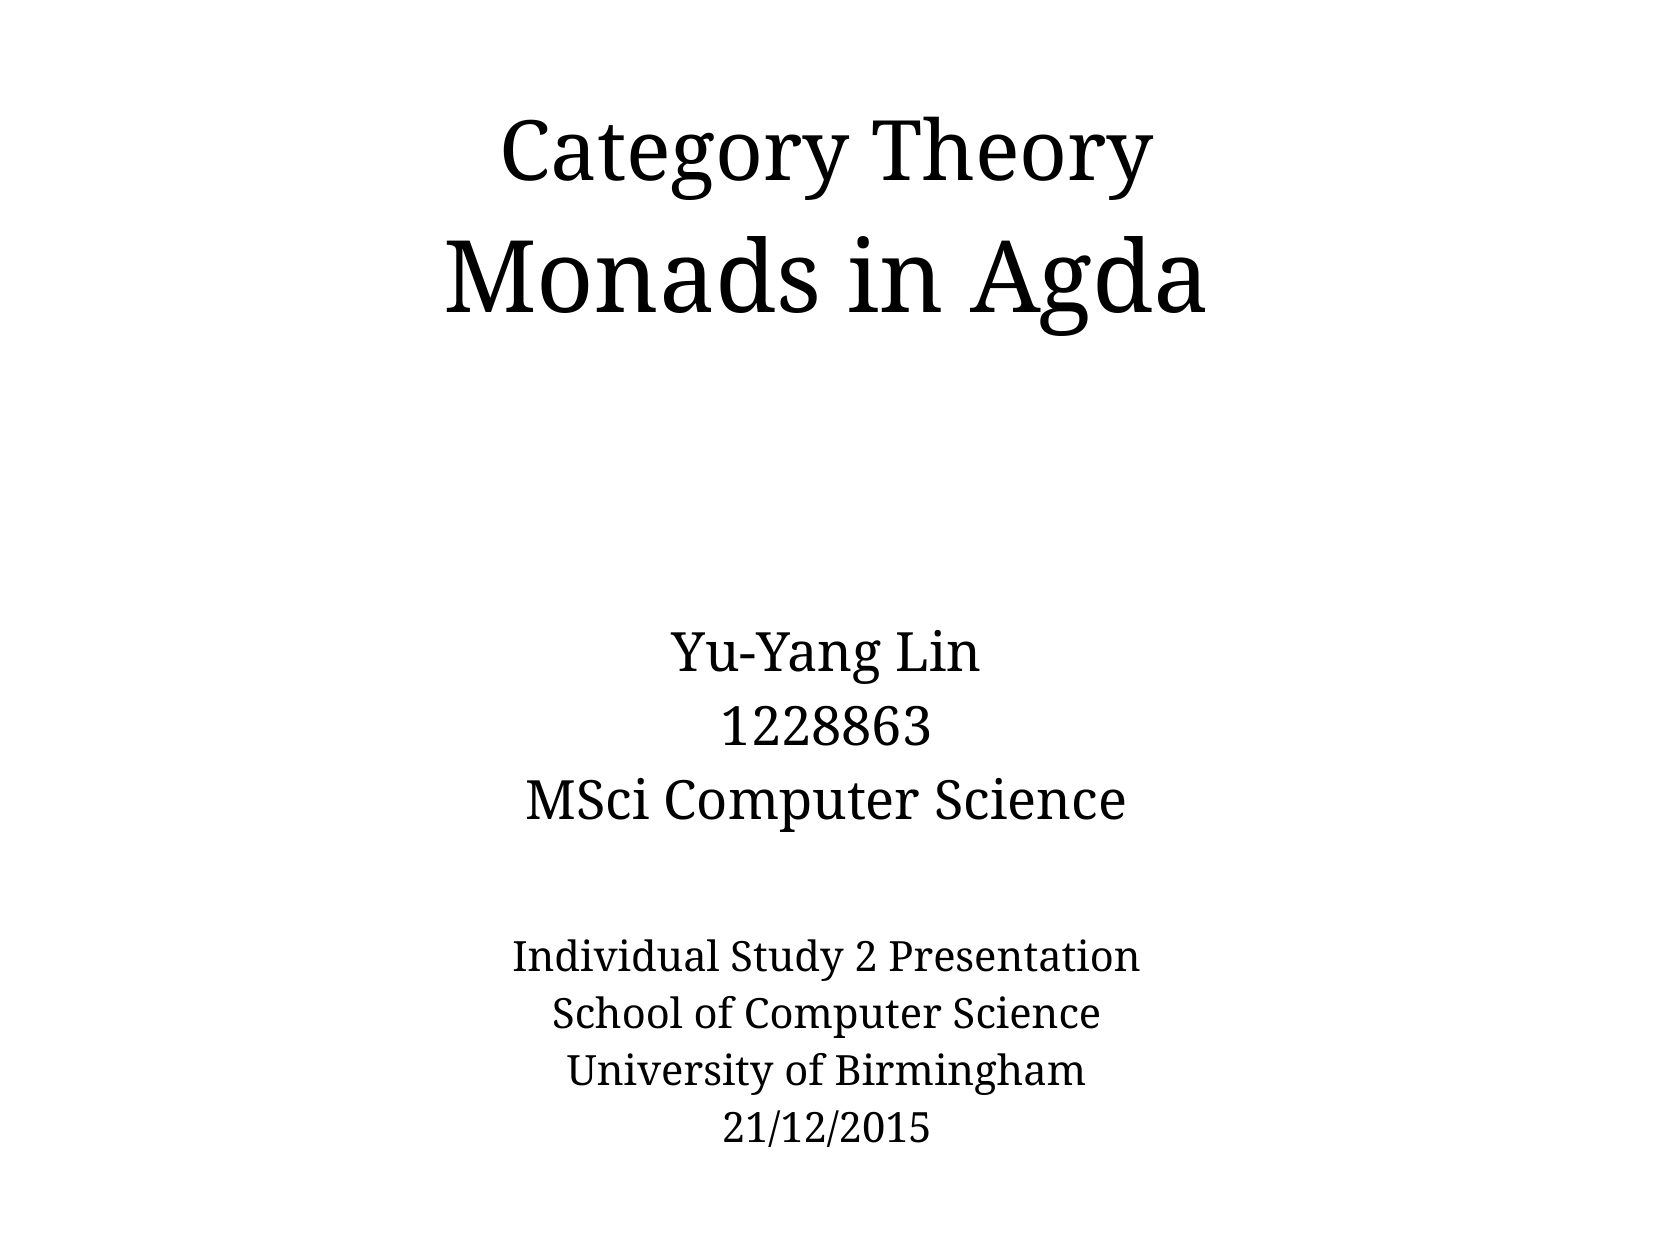

# Category Theory
Monads in Agda
Yu-Yang Lin
1228863
MSci Computer Science
Individual Study 2 Presentation
School of Computer Science
University of Birmingham
21/12/2015